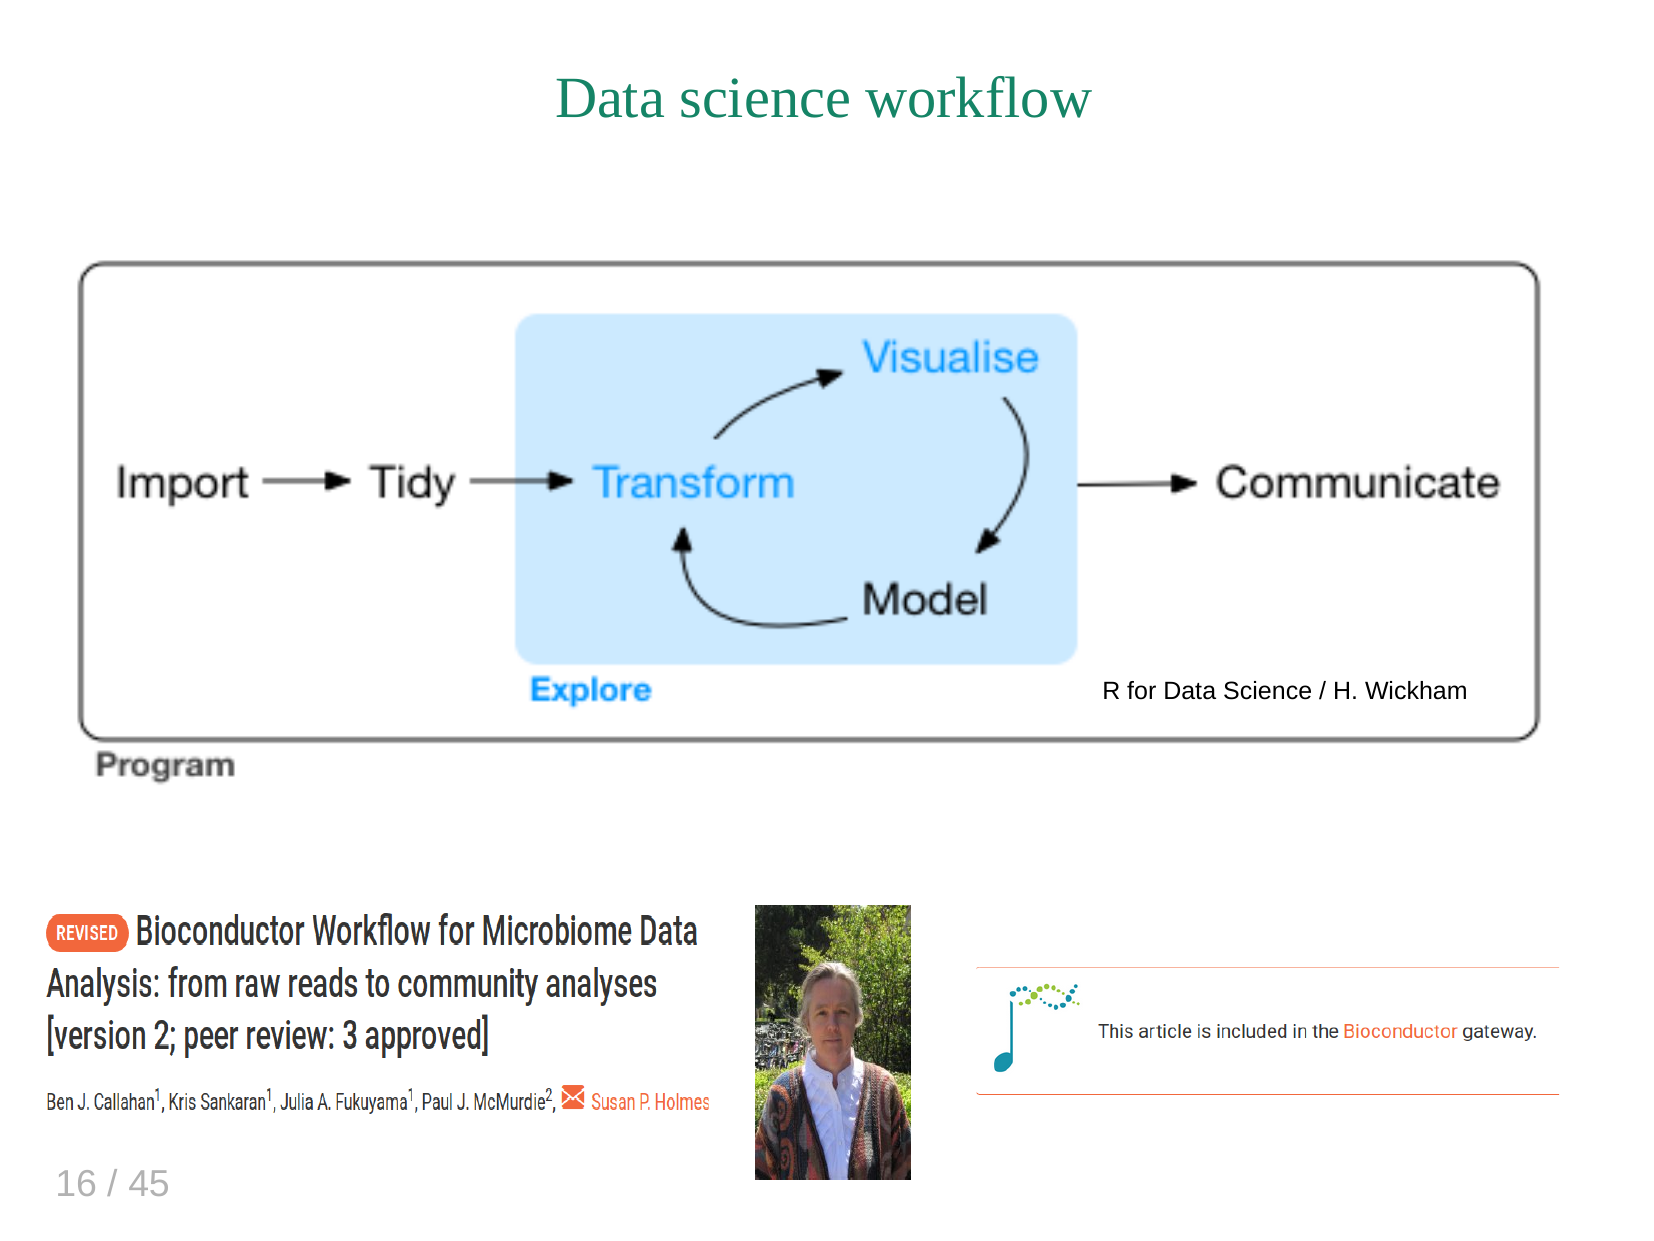

# Data science workflow
R for Data Science / H. Wickham